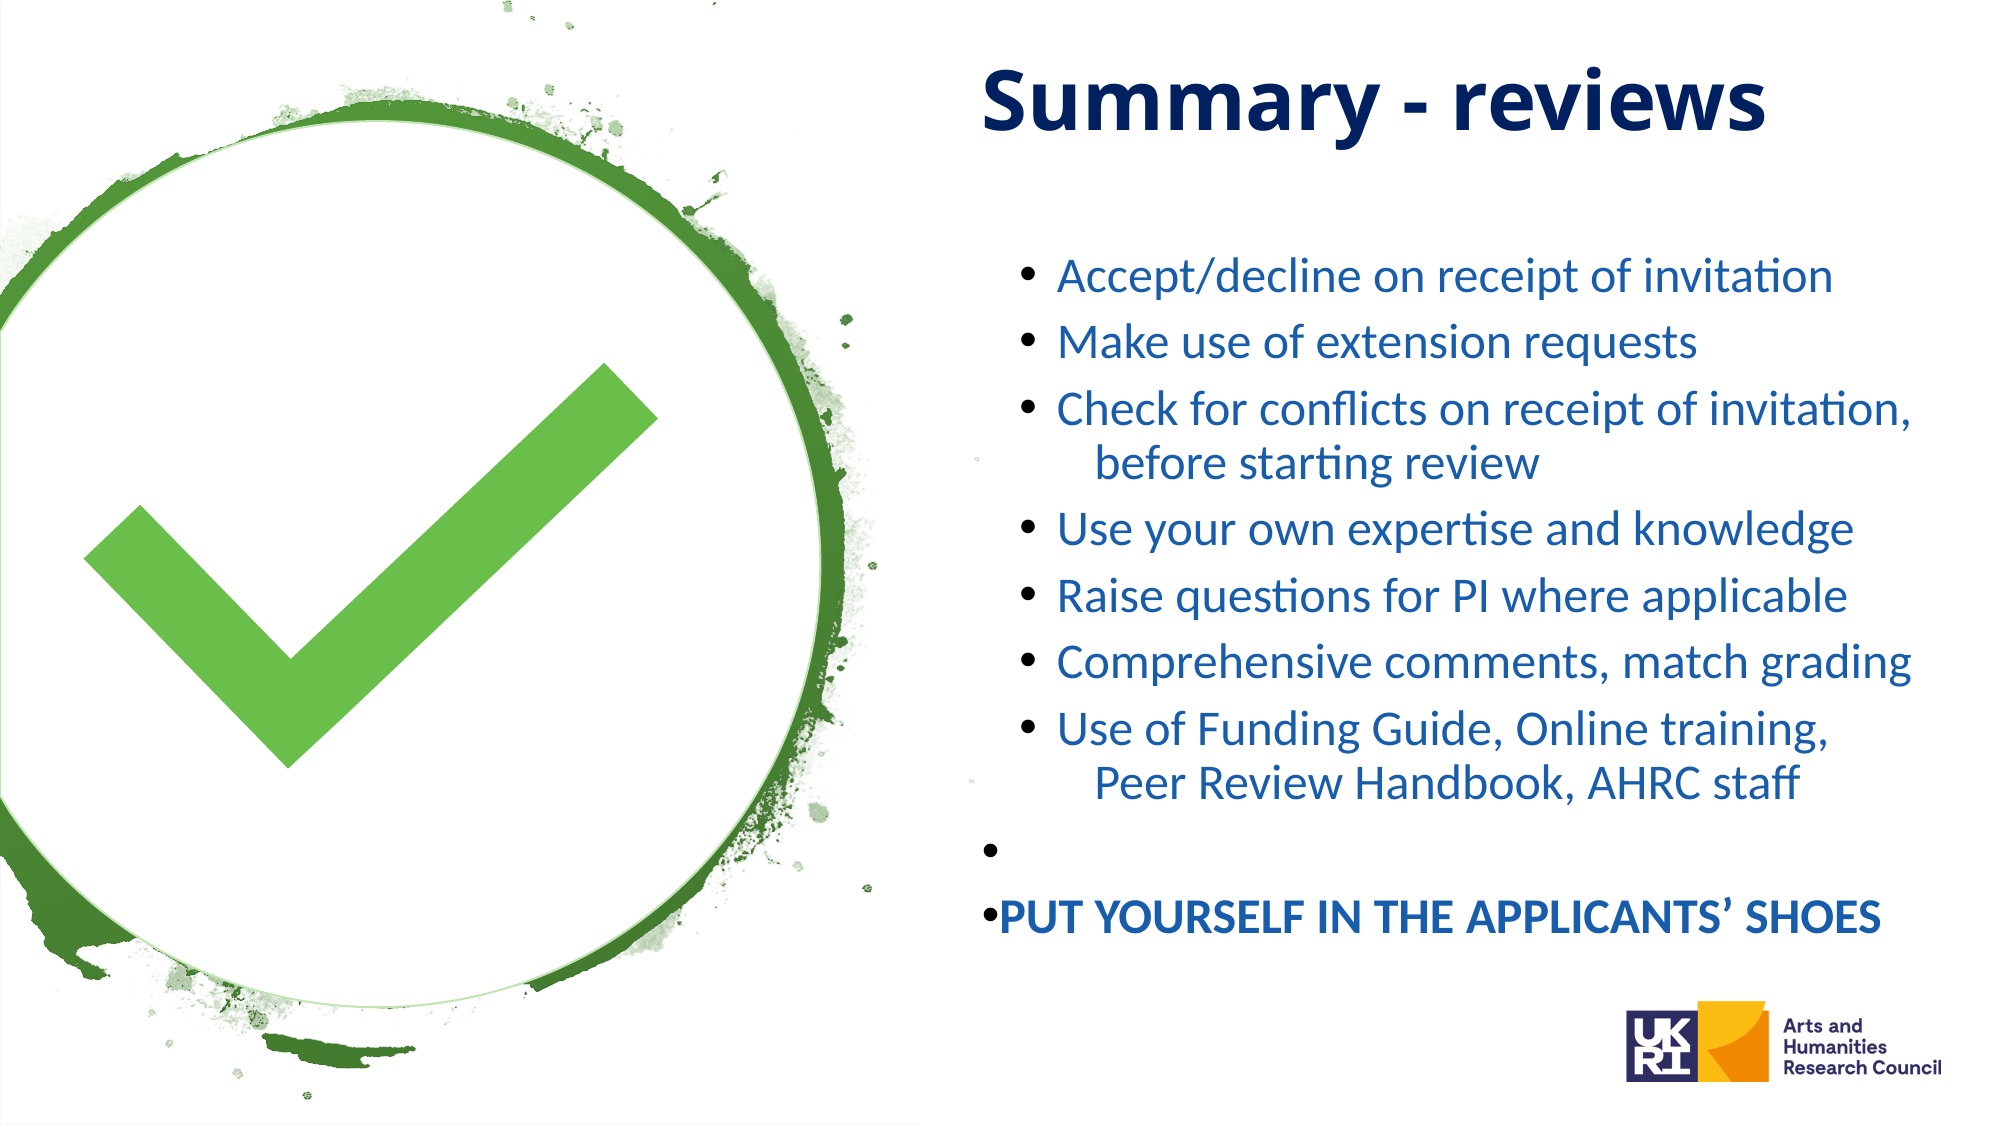

Summary - reviews
Accept/decline on receipt of invitation
Make use of extension requests
Check for conflicts on receipt of invitation, before starting review
Use your own expertise and knowledge
Raise questions for PI where applicable
Comprehensive comments, match grading
Use of Funding Guide, Online training, Peer Review Handbook, AHRC staff
PUT YOURSELF IN THE APPLICANTS’ SHOES